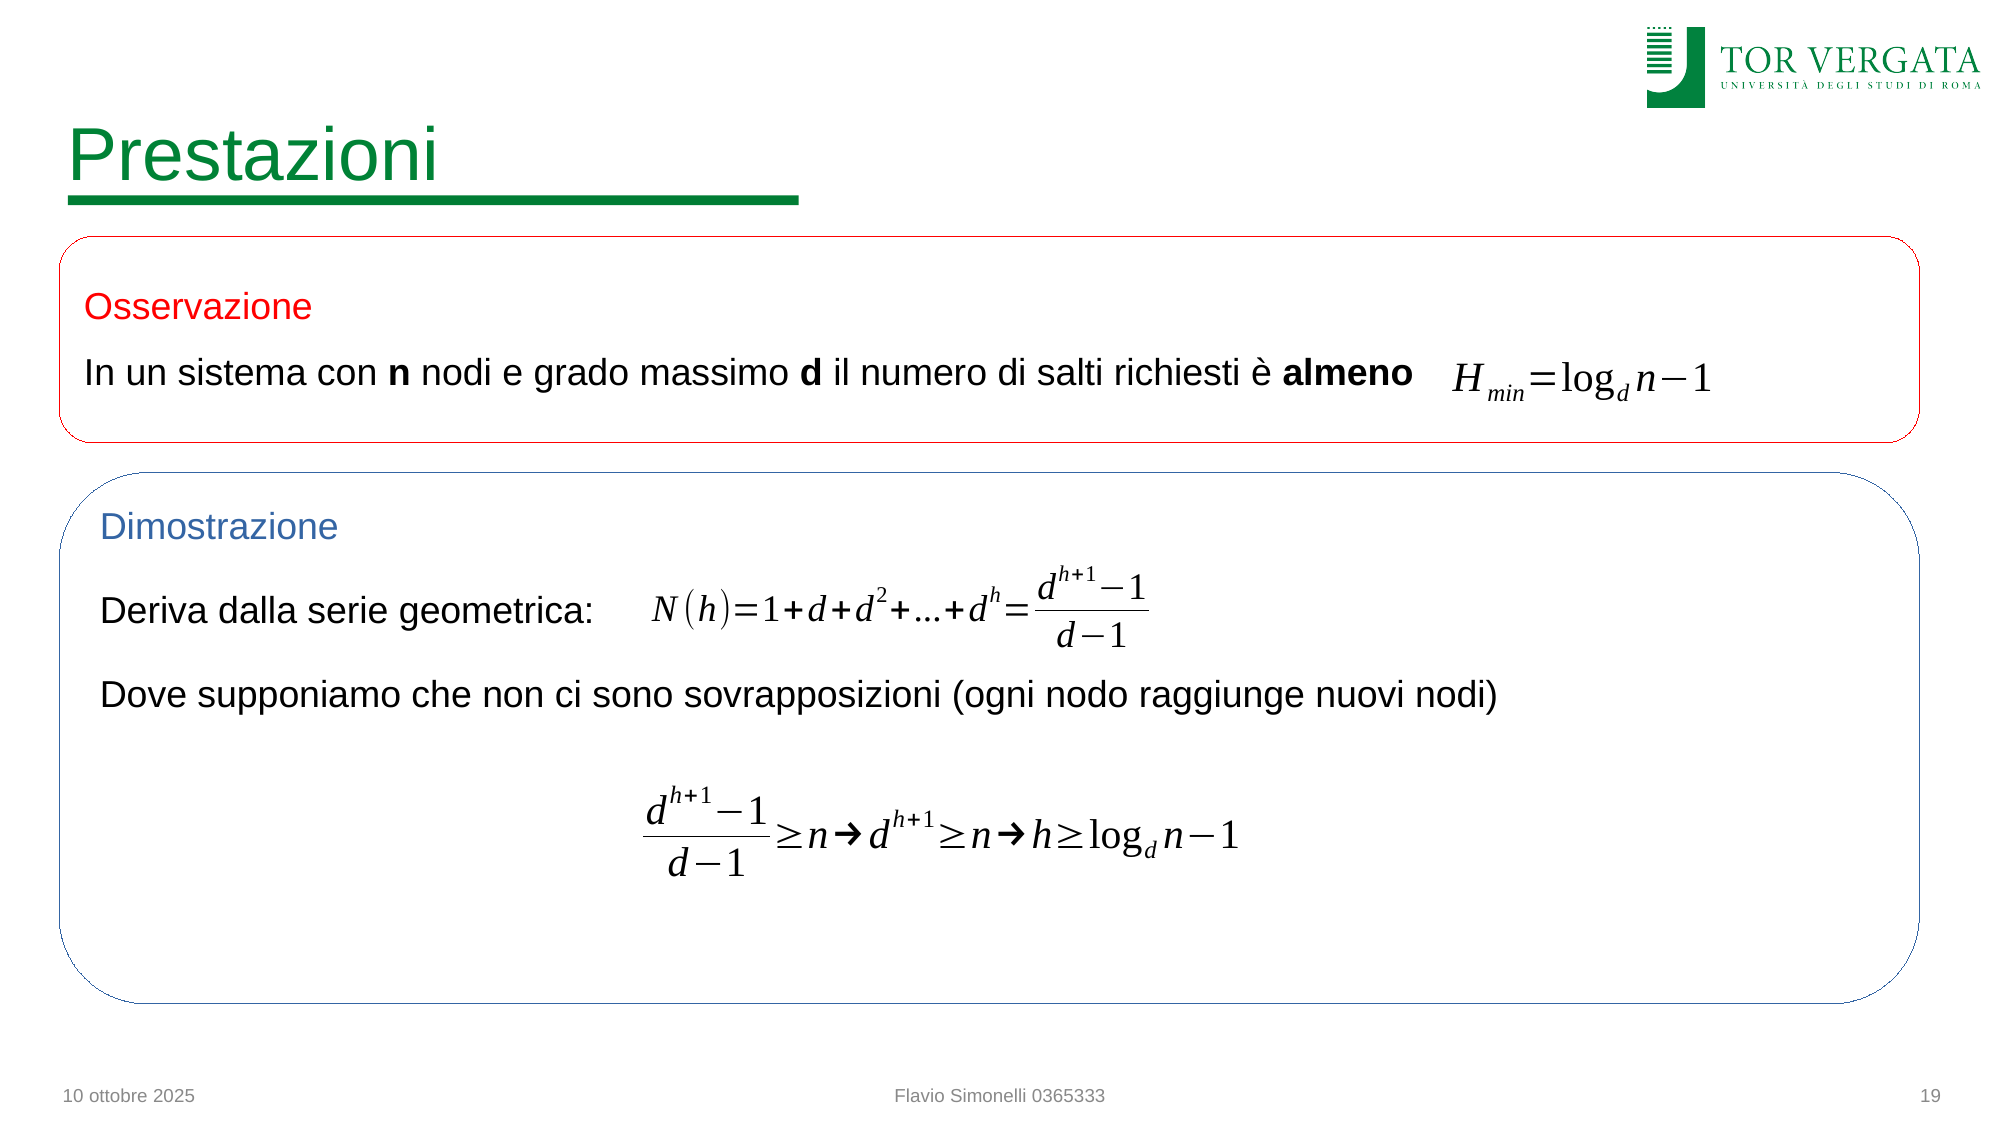

# Prestazioni
Osservazione
In un sistema con n nodi e grado massimo d il numero di salti richiesti è almeno
Dimostrazione
Deriva dalla serie geometrica:
Dove supponiamo che non ci sono sovrapposizioni (ogni nodo raggiunge nuovi nodi)
10 ottobre 2025
Flavio Simonelli 0365333
19